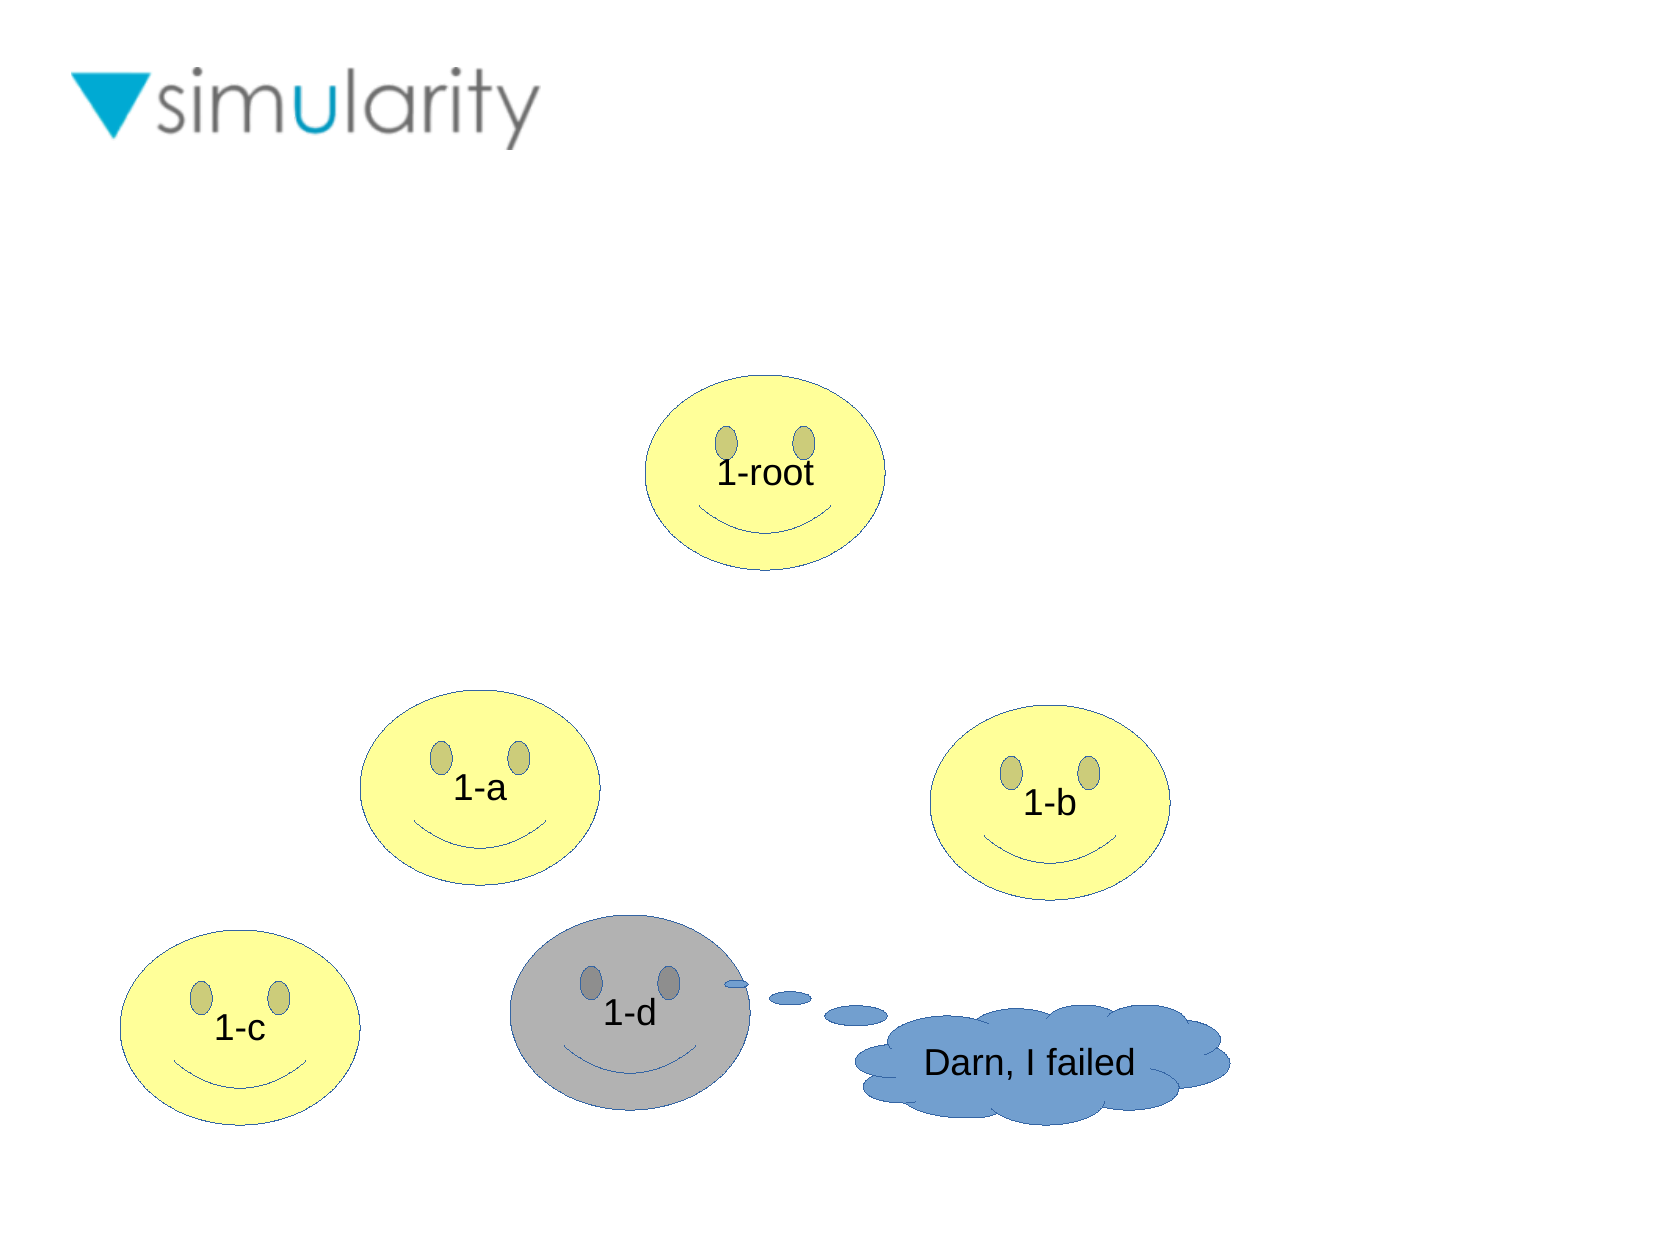

#
1-root
1-a
1-b
1-d
1-c
Darn, I failed